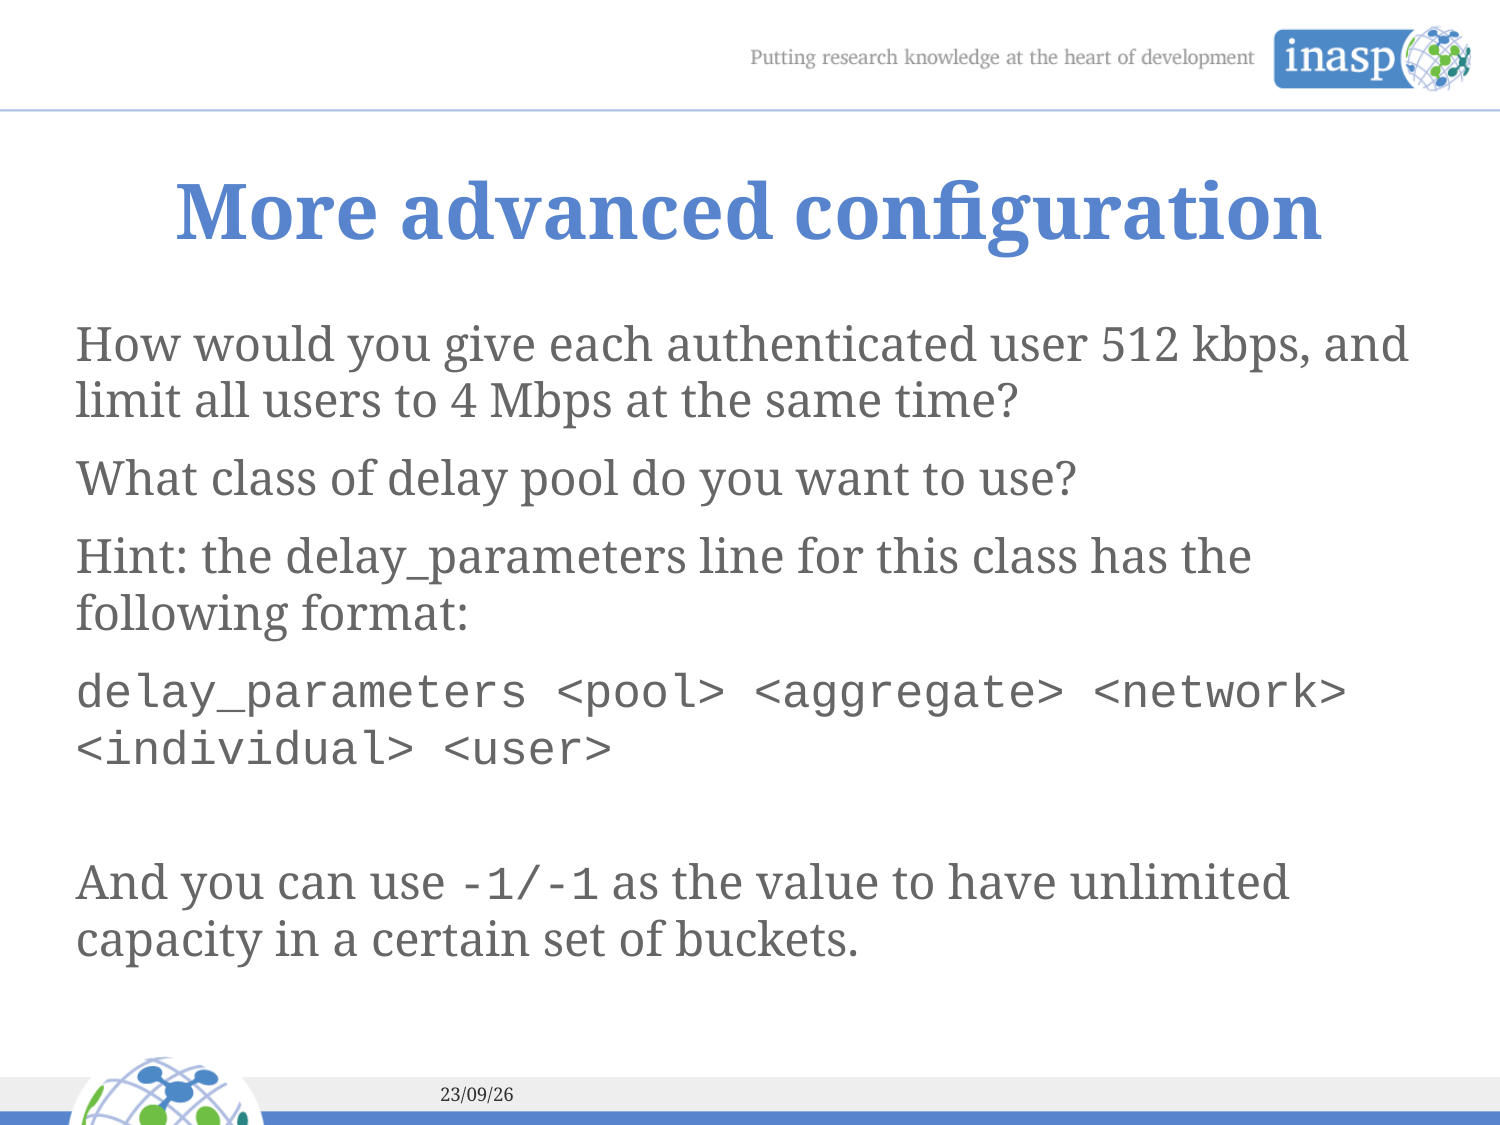

# More advanced configuration
How would you give each authenticated user 512 kbps, and limit all users to 4 Mbps at the same time?
What class of delay pool do you want to use?
Hint: the delay_parameters line for this class has the following format:
delay_parameters <pool> <aggregate> <network> <individual> <user>
And you can use -1/-1 as the value to have unlimited capacity in a certain set of buckets.